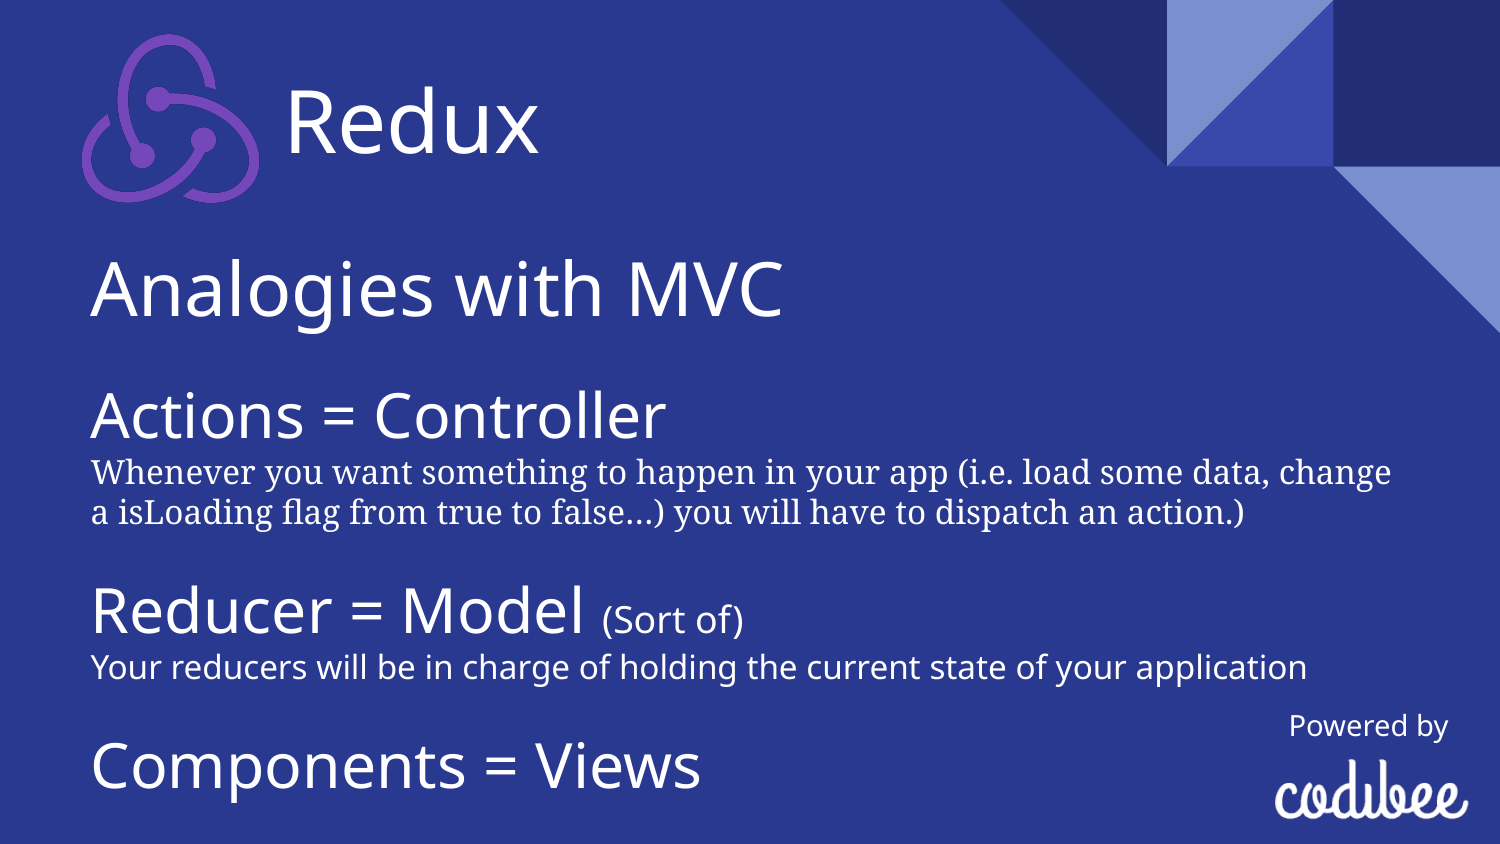

# Redux
Analogies with MVC
Actions = Controller
Whenever you want something to happen in your app (i.e. load some data, change a isLoading flag from true to false…) you will have to dispatch an action.)
Reducer = Model (Sort of)
Your reducers will be in charge of holding the current state of your application
Components = Views
Powered by